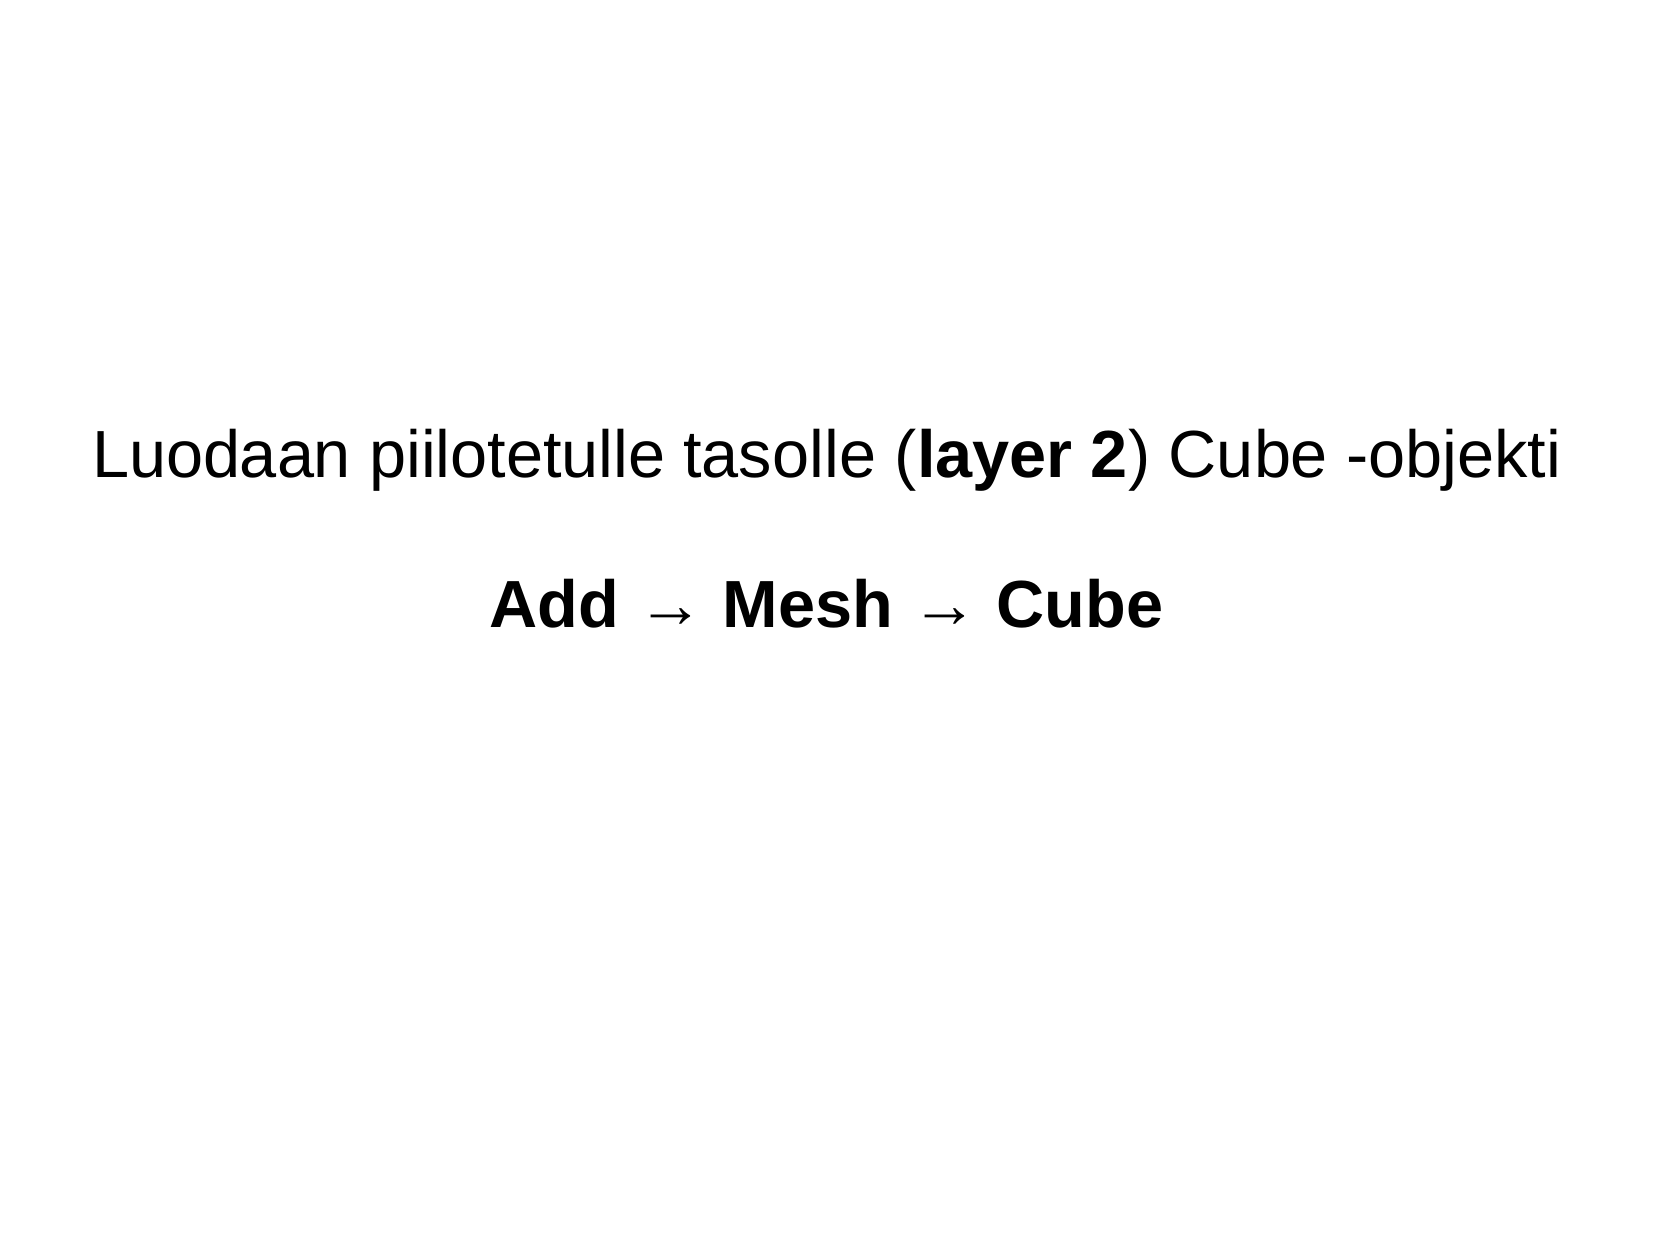

# Luodaan piilotetulle tasolle (layer 2) Cube -objekti
Add → Mesh → Cube